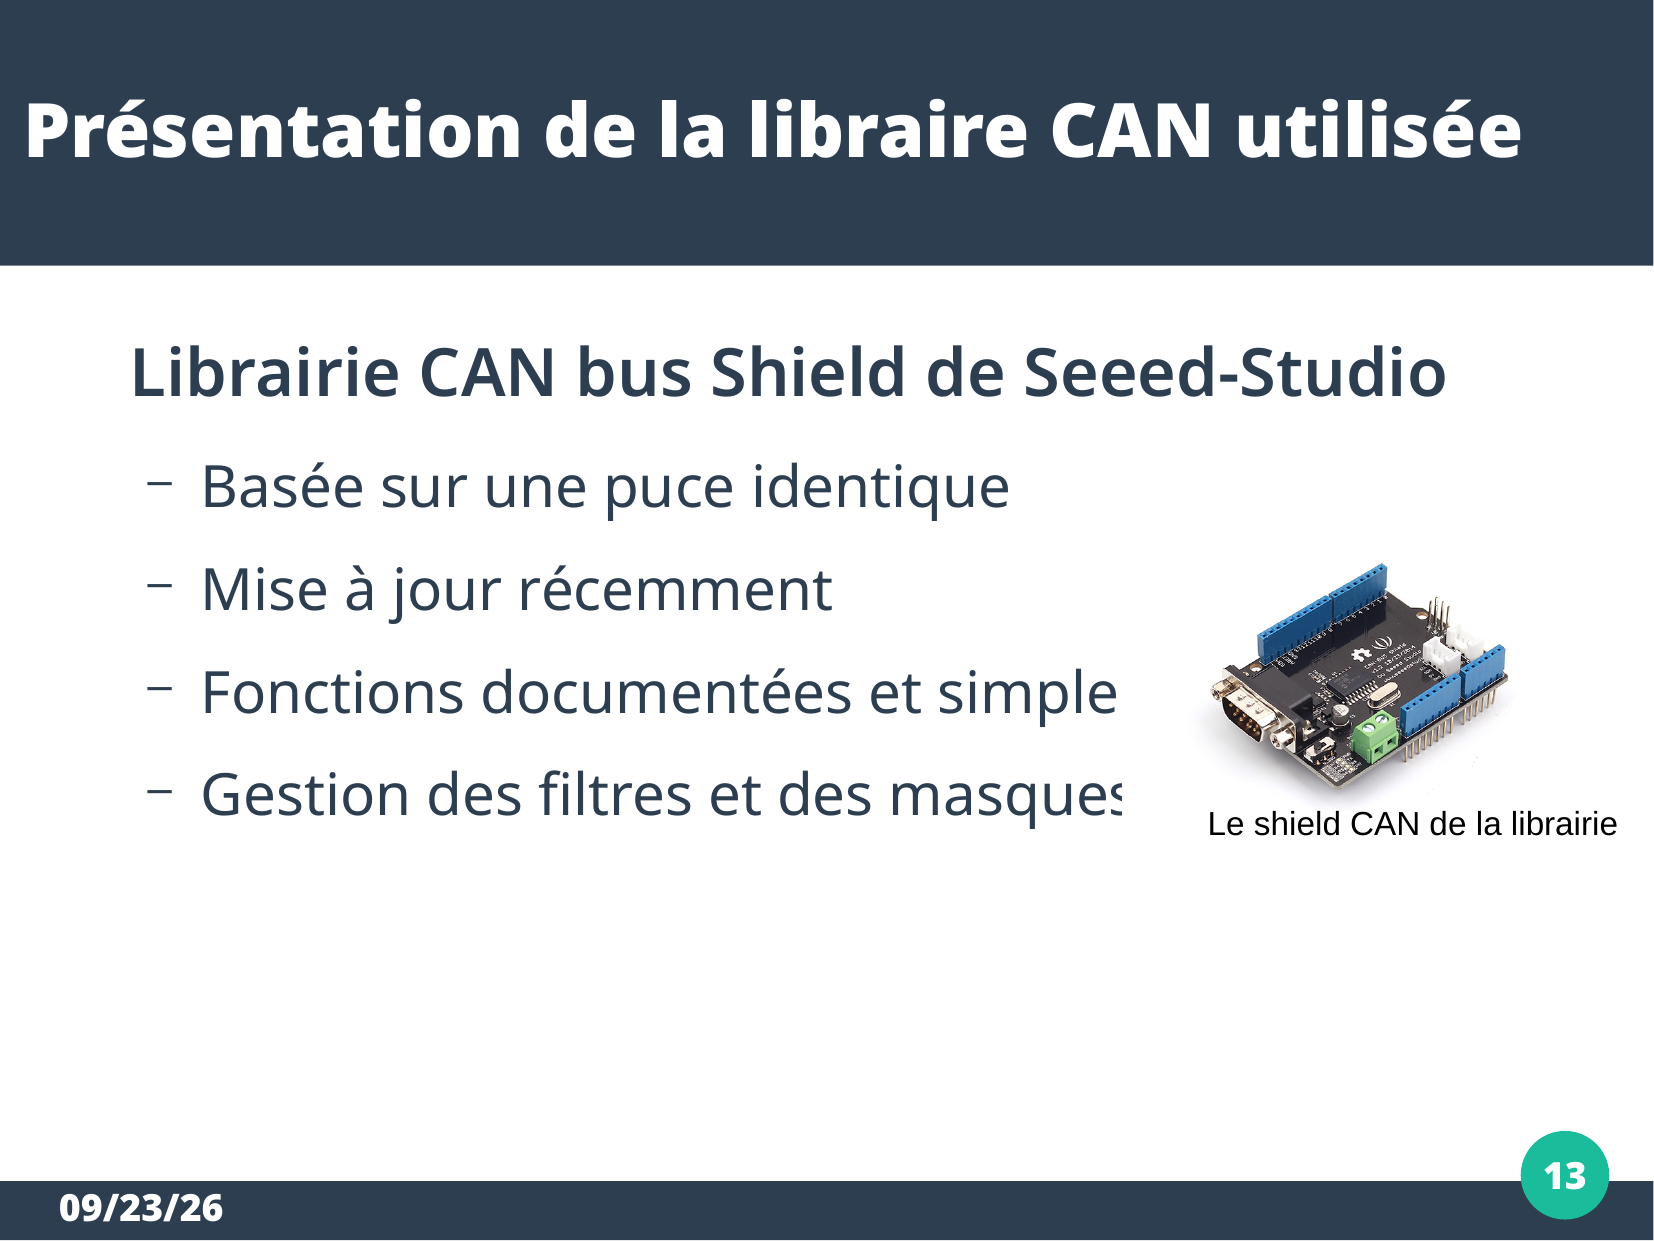

# Présentation de la libraire CAN utilisée
Librairie CAN bus Shield de Seeed-Studio
Basée sur une puce identique
Mise à jour récemment
Fonctions documentées et simple
Gestion des filtres et des masques
Le shield CAN de la librairie
13